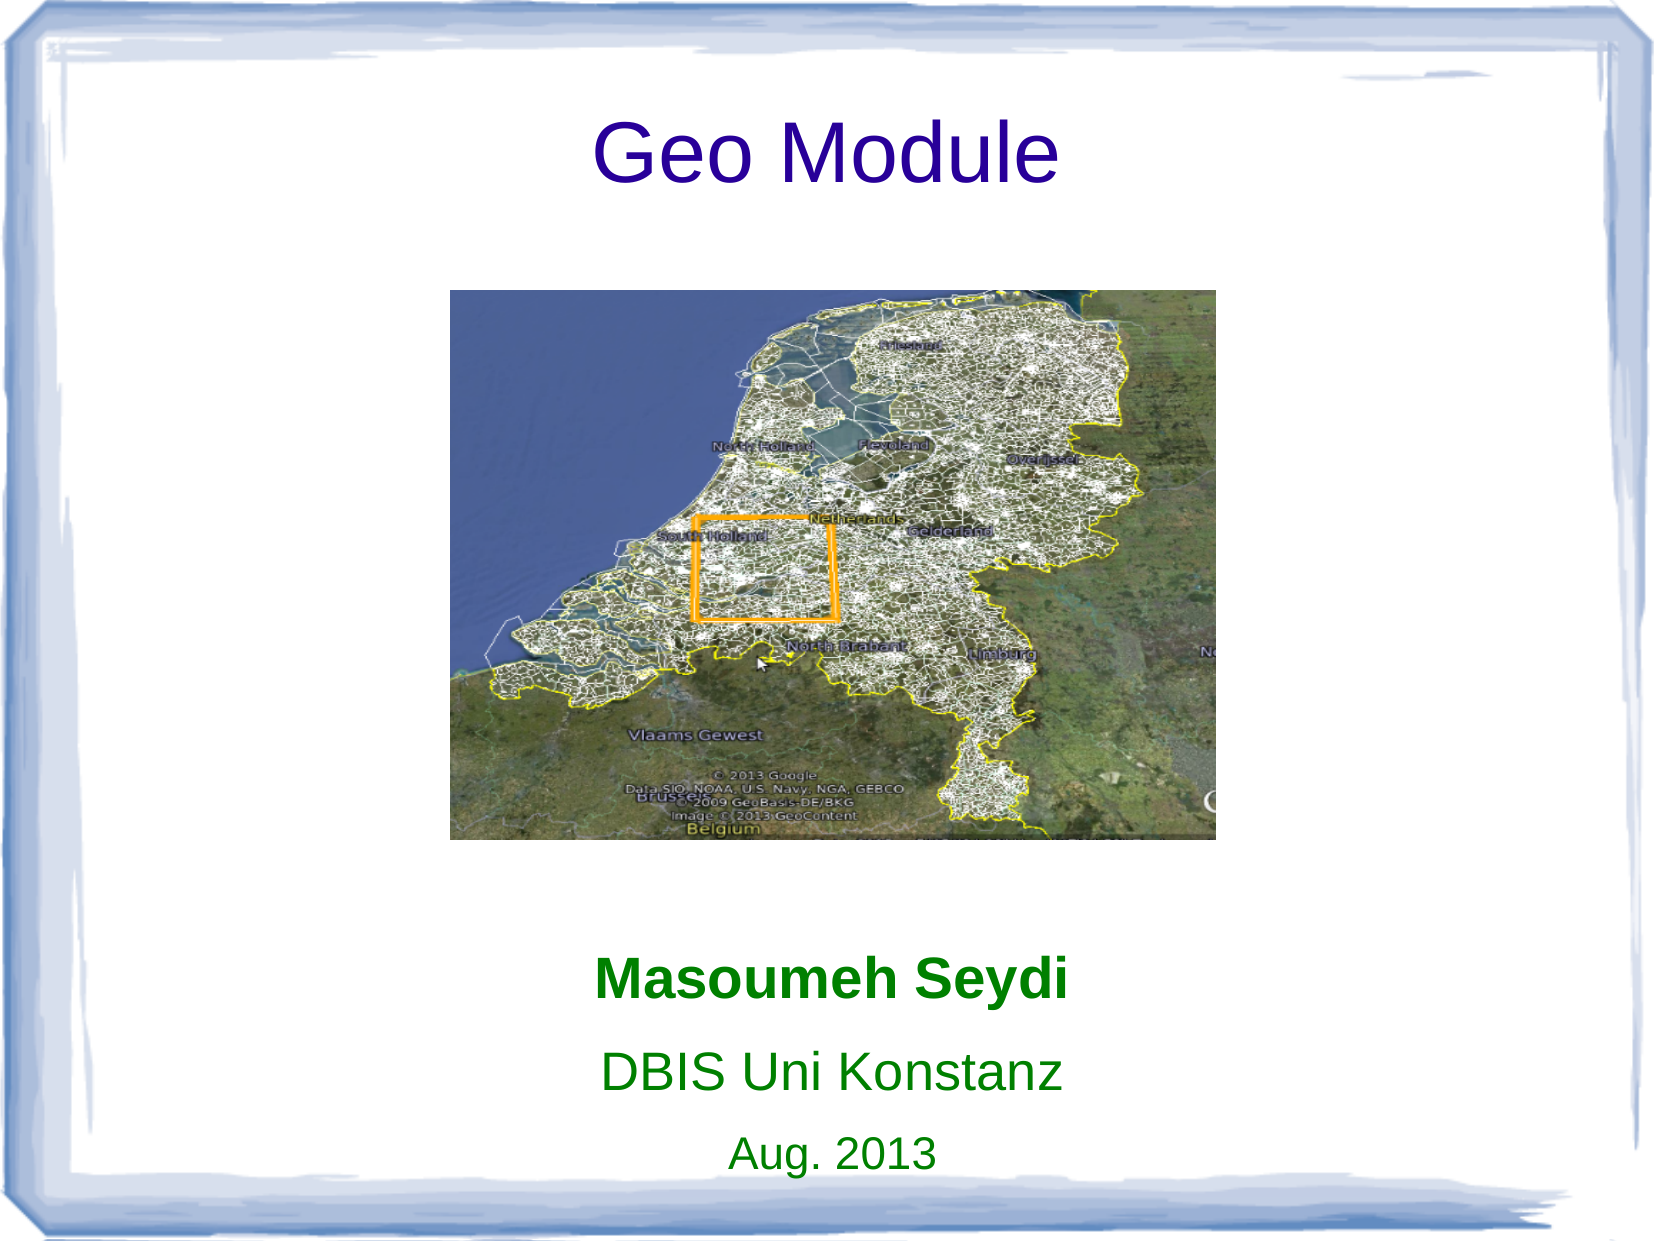

# Geo Module
Masoumeh Seydi
DBIS Uni Konstanz
Aug. 2013